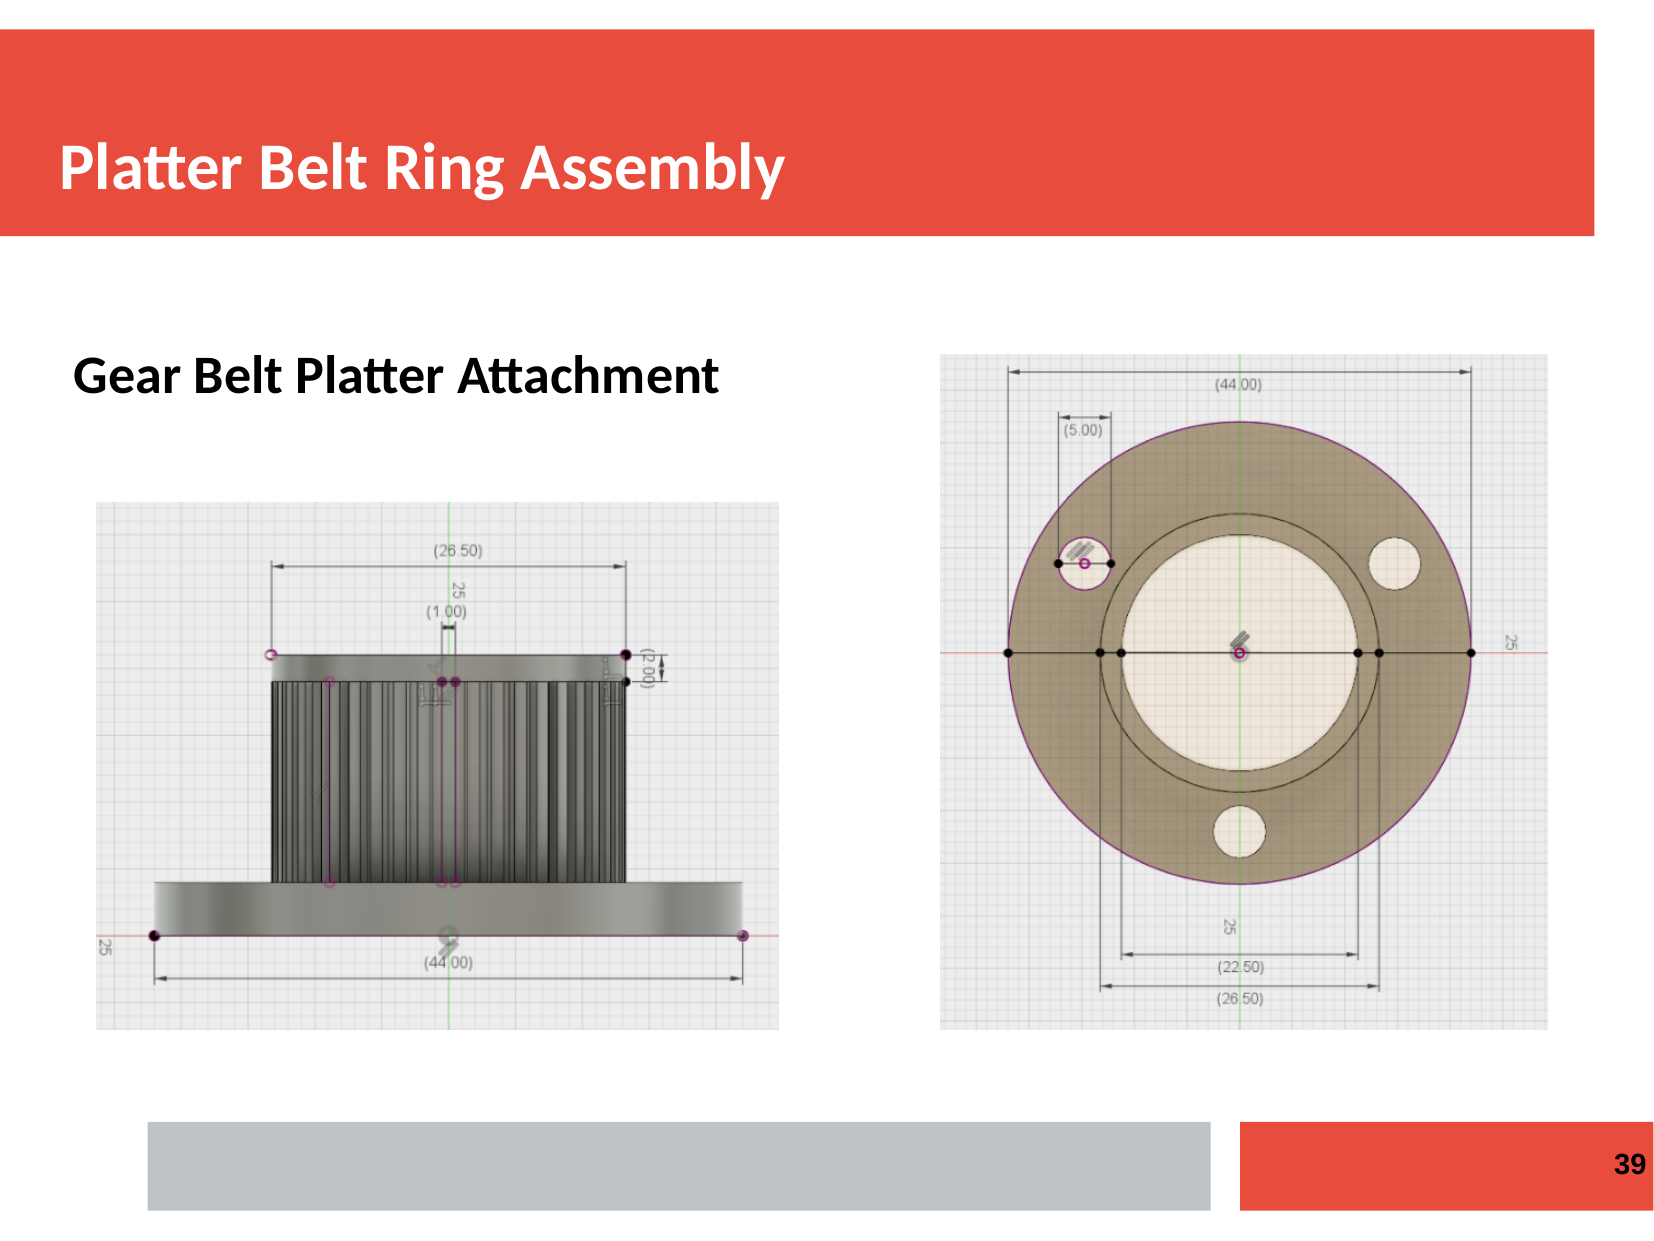

# Platter Belt Ring Assembly
Gear Belt Platter Attachment